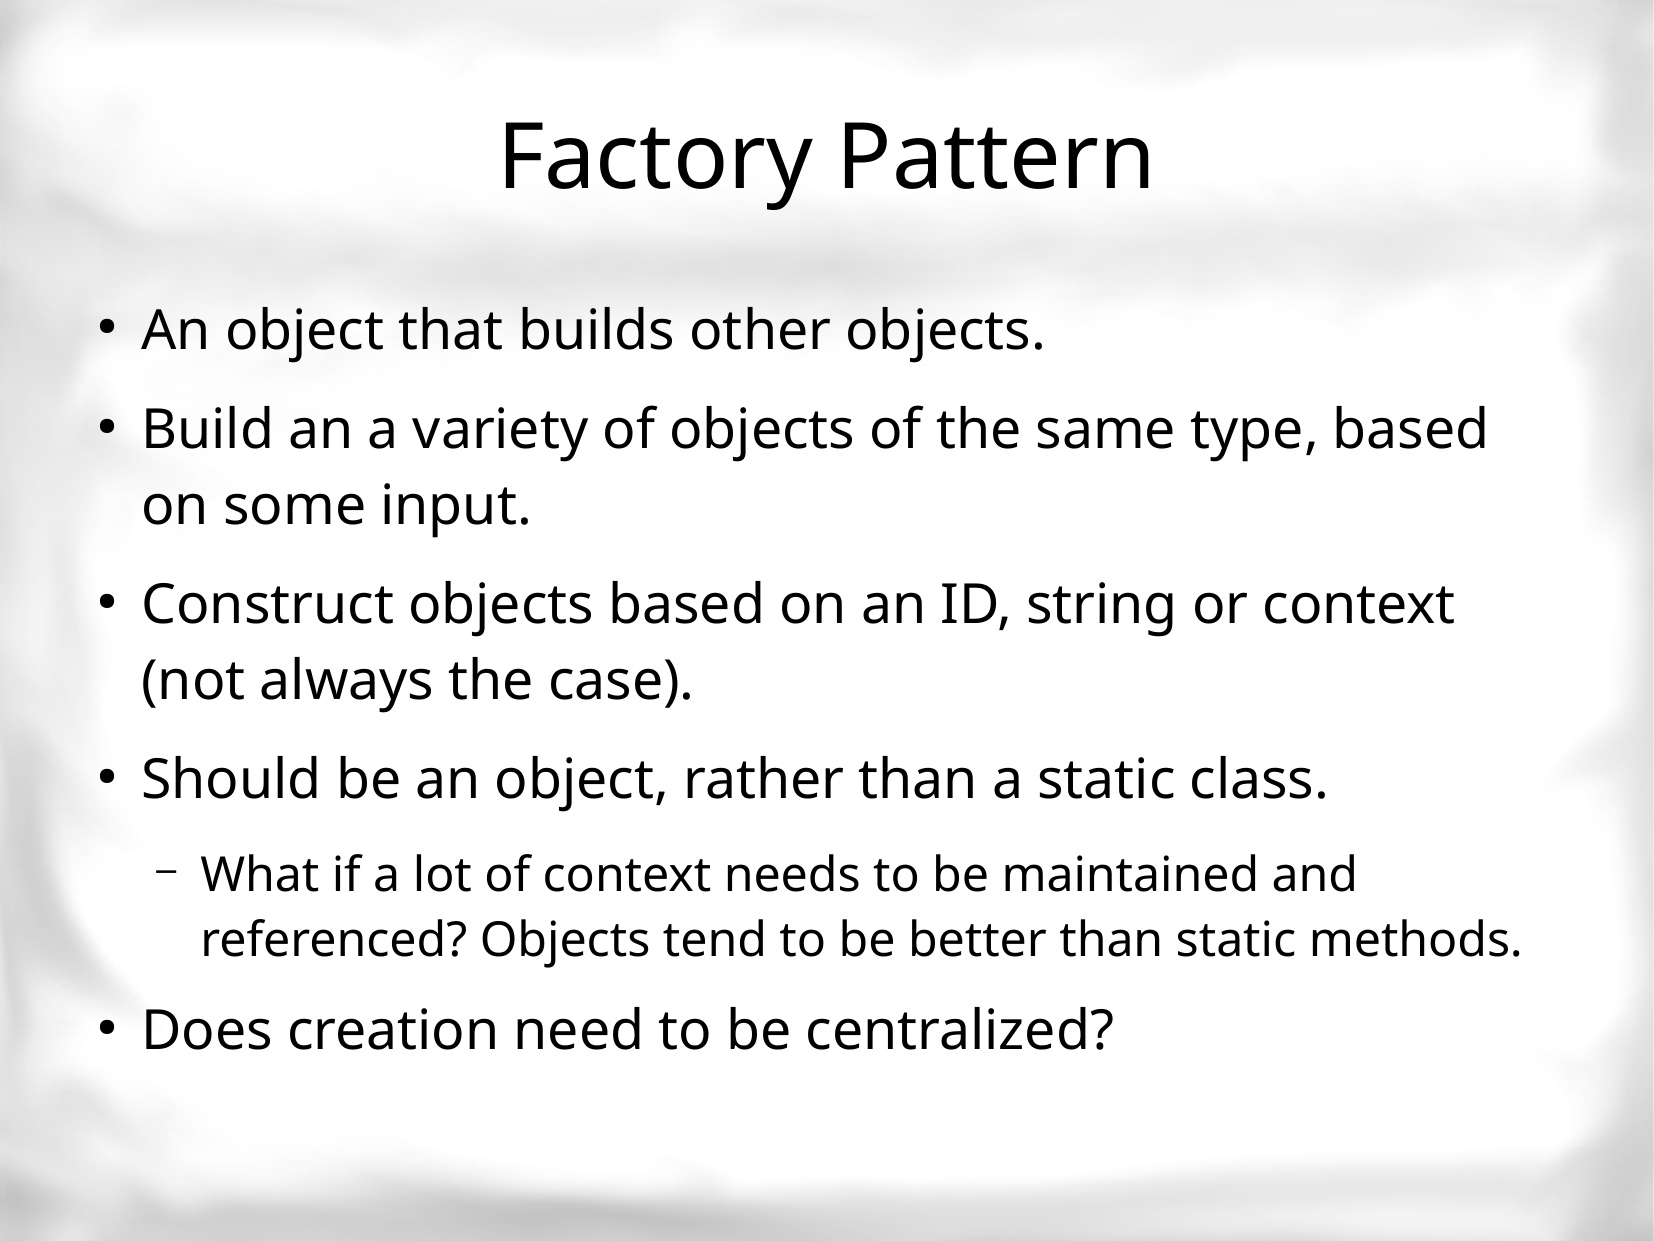

# Factory Pattern
An object that builds other objects.
Build an a variety of objects of the same type, based on some input.
Construct objects based on an ID, string or context (not always the case).
Should be an object, rather than a static class.
What if a lot of context needs to be maintained and referenced? Objects tend to be better than static methods.
Does creation need to be centralized?